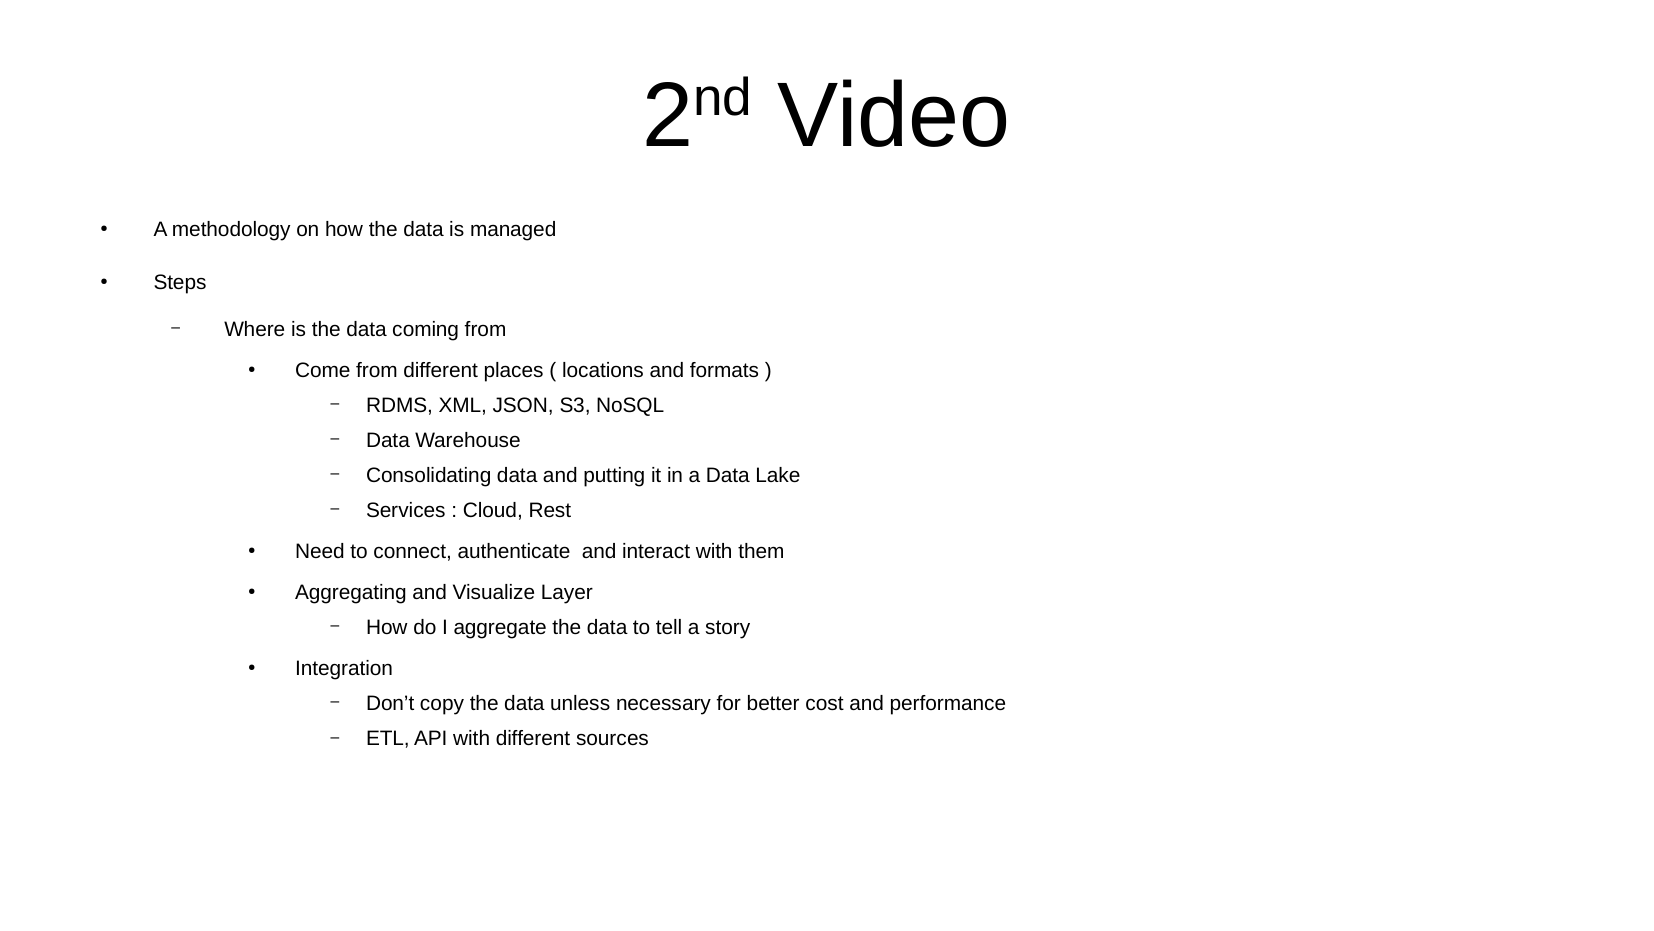

# 2nd Video
A methodology on how the data is managed
Steps
Where is the data coming from
Come from different places ( locations and formats )
RDMS, XML, JSON, S3, NoSQL
Data Warehouse
Consolidating data and putting it in a Data Lake
Services : Cloud, Rest
Need to connect, authenticate and interact with them
Aggregating and Visualize Layer
How do I aggregate the data to tell a story
Integration
Don’t copy the data unless necessary for better cost and performance
ETL, API with different sources